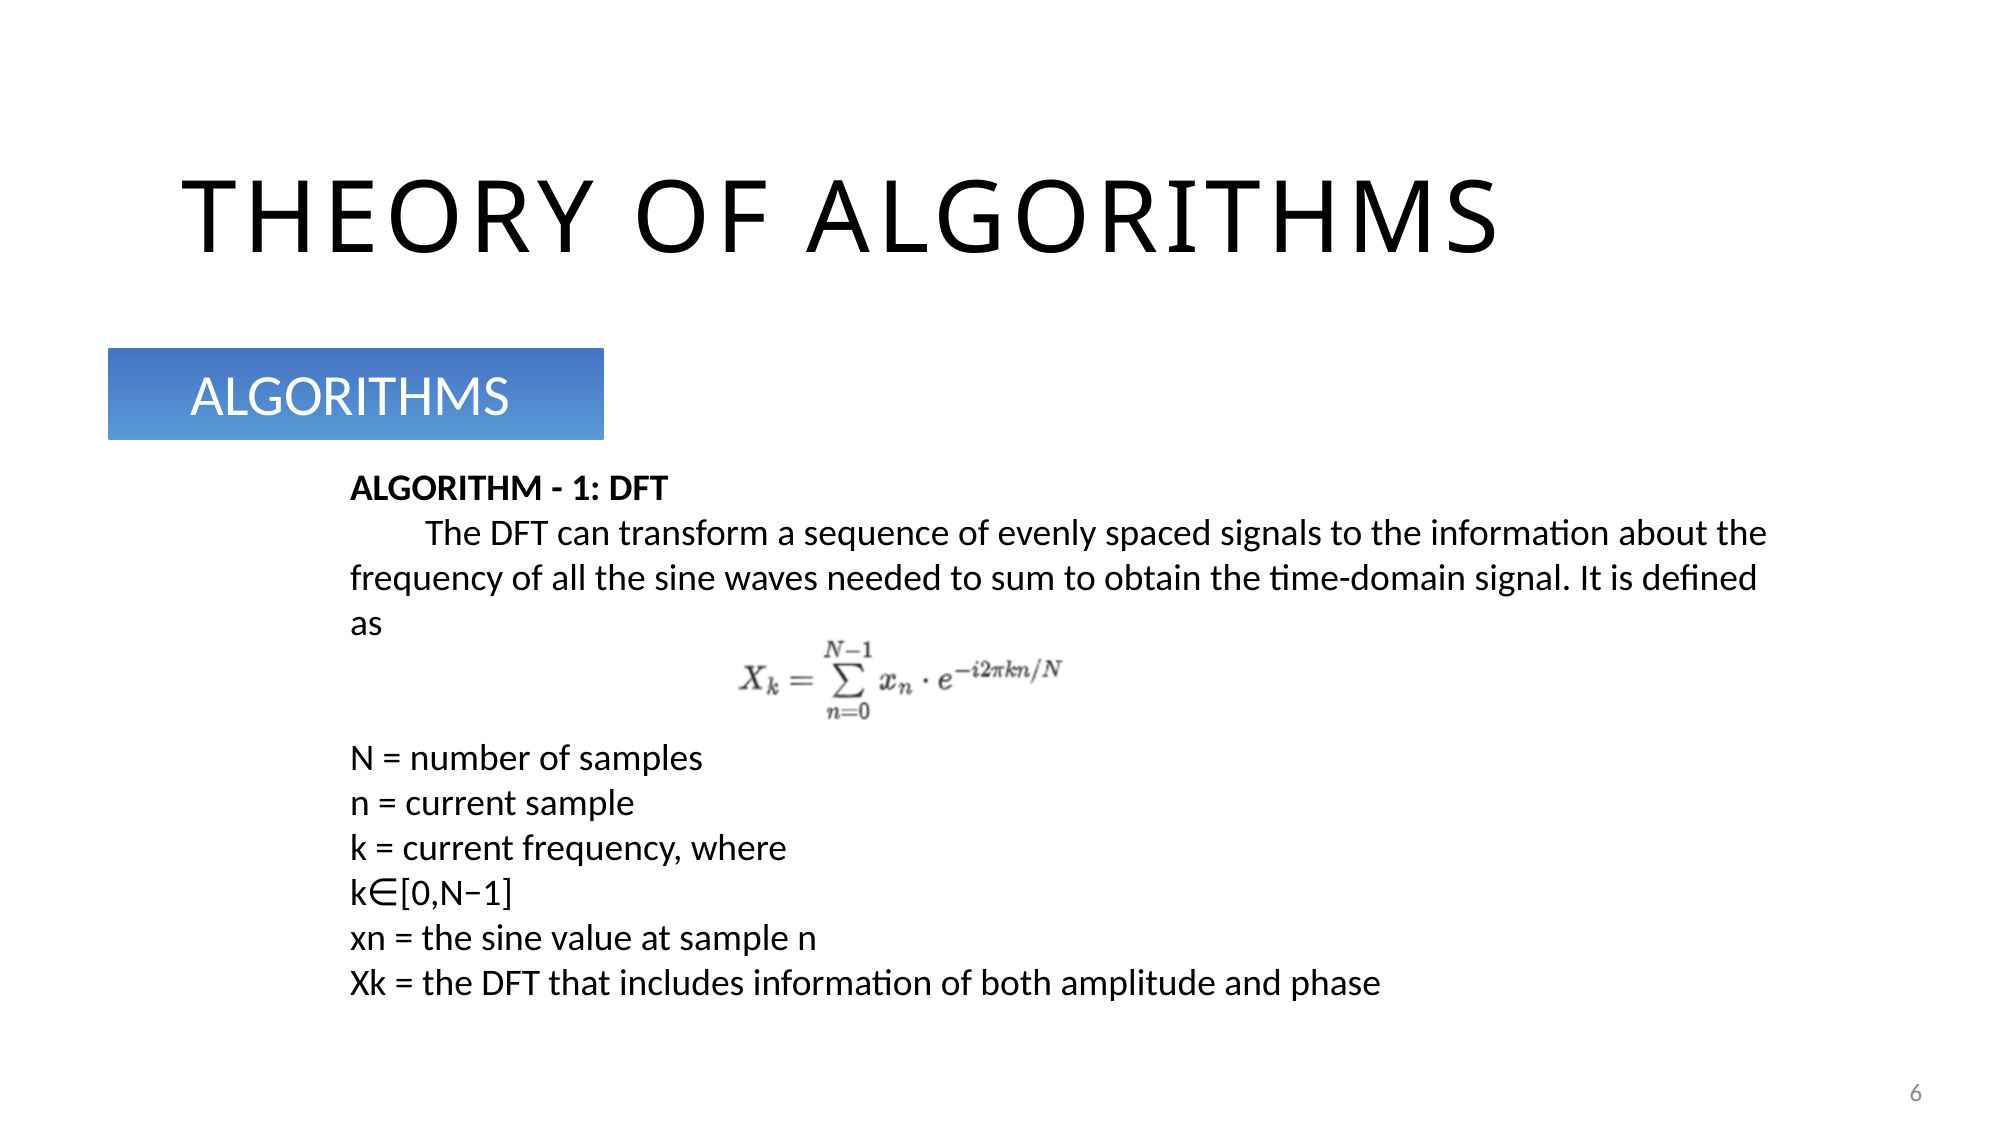

# THEORY OF ALGORITHMS
ALGORITHMS
ALGORITHM - 1: DFT
	The DFT can transform a sequence of evenly spaced signals to the information about the frequency of all the sine waves needed to sum to obtain the time-domain signal. It is defined as
N = number of samples
n = current sample
k = current frequency, where
k∈[0,N−1]
xn = the sine value at sample n
Xk = the DFT that includes information of both amplitude and phase